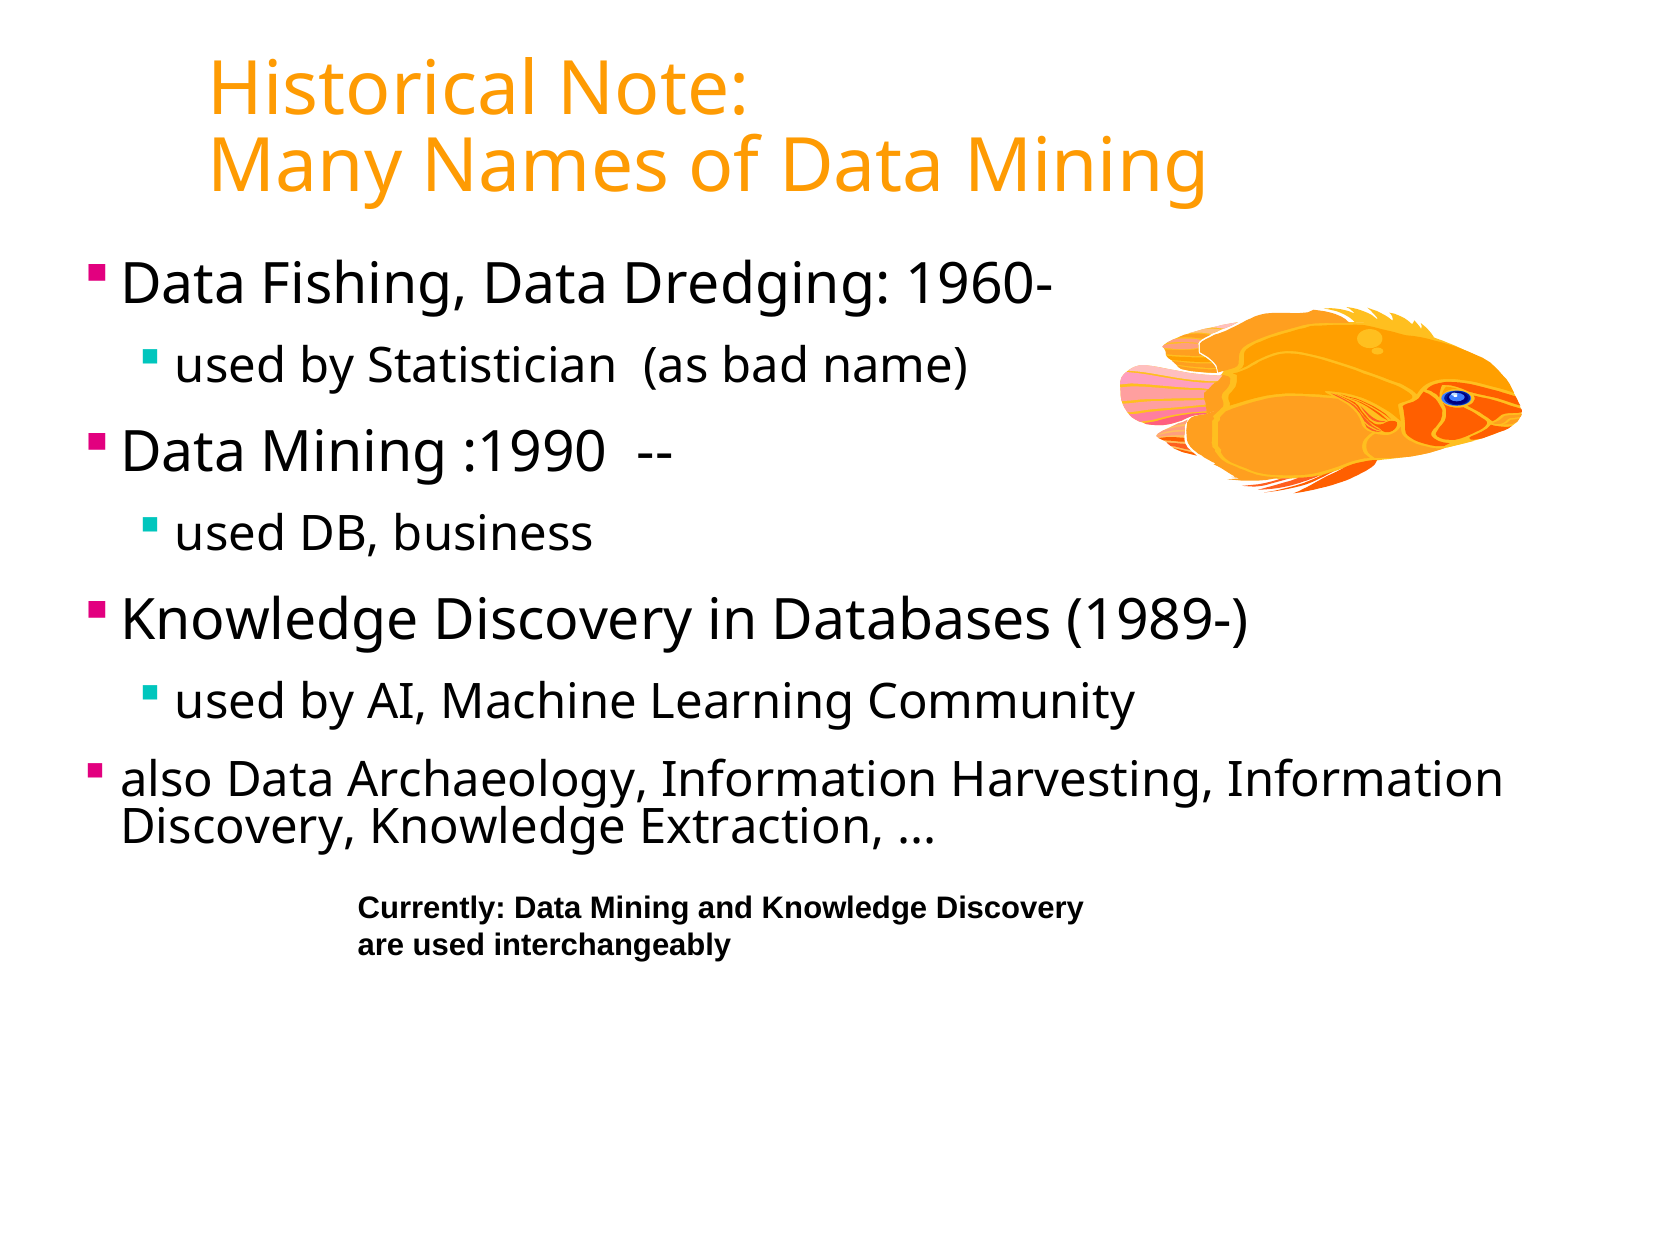

# Historical Note: Many Names of Data Mining
Data Fishing, Data Dredging: 1960-
used by Statistician (as bad name)
Data Mining :1990 --
used DB, business
Knowledge Discovery in Databases (1989-)
used by AI, Machine Learning Community
also Data Archaeology, Information Harvesting, Information Discovery, Knowledge Extraction, ...
Currently: Data Mining and Knowledge Discovery
are used interchangeably